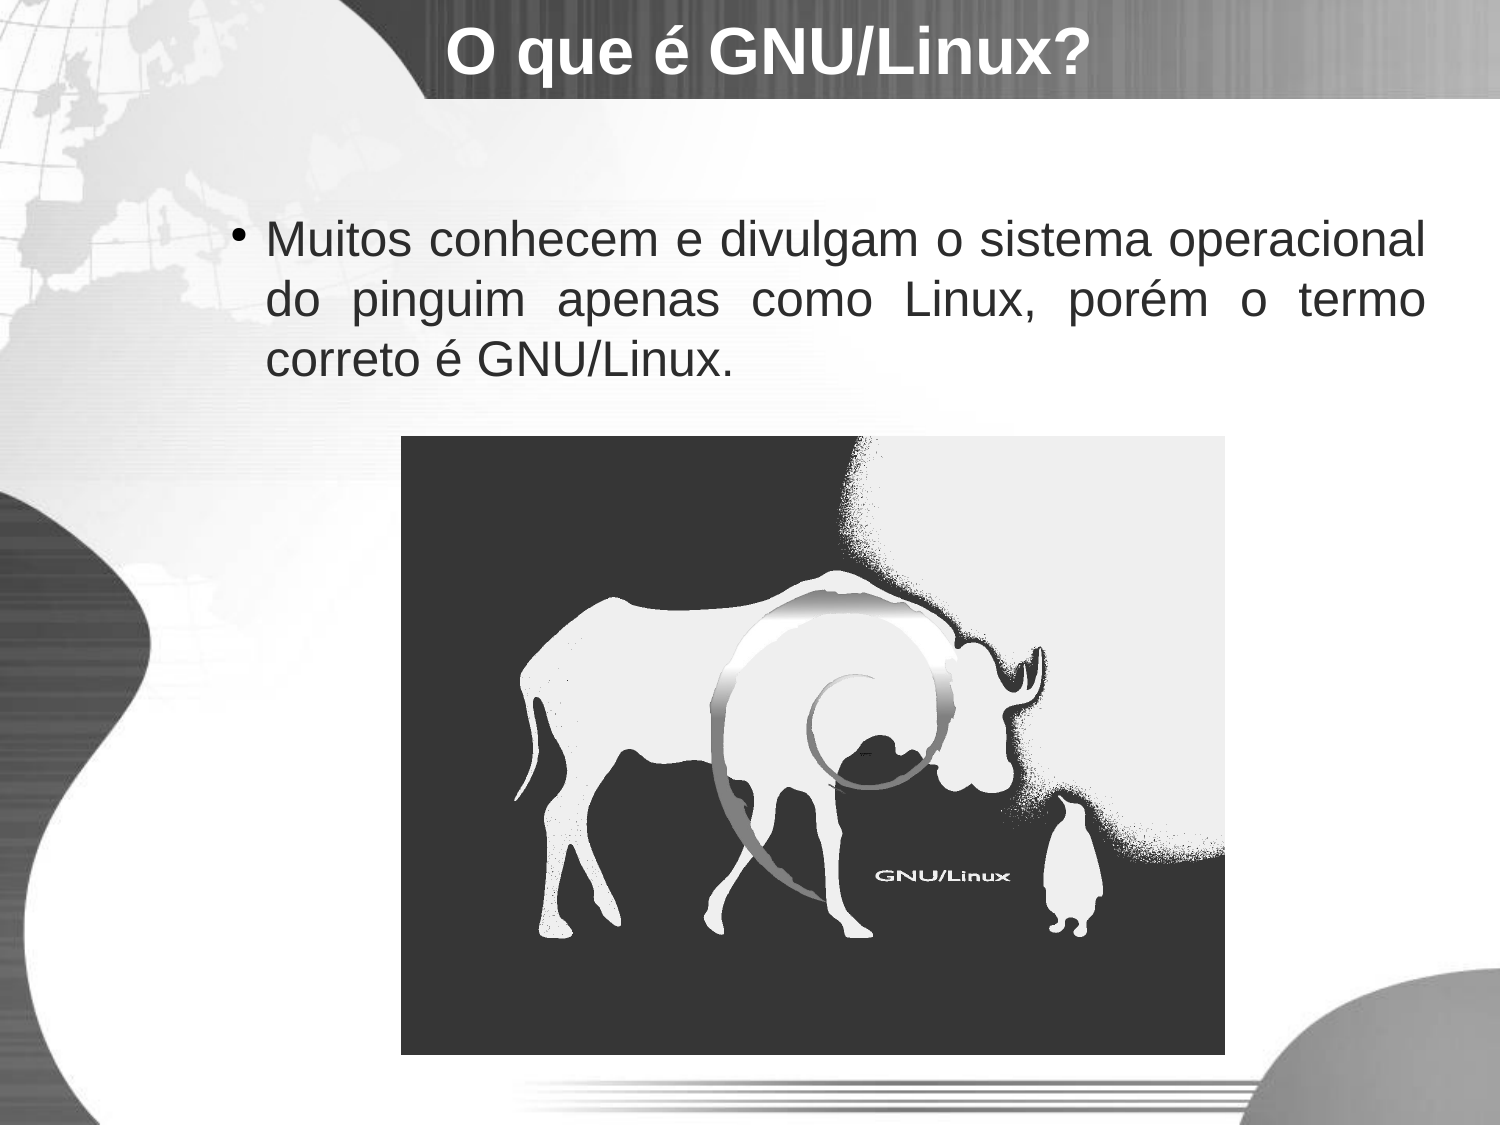

# O que é GNU/Linux?
Muitos conhecem e divulgam o sistema operacional do pinguim apenas como Linux, porém o termo correto é GNU/Linux.